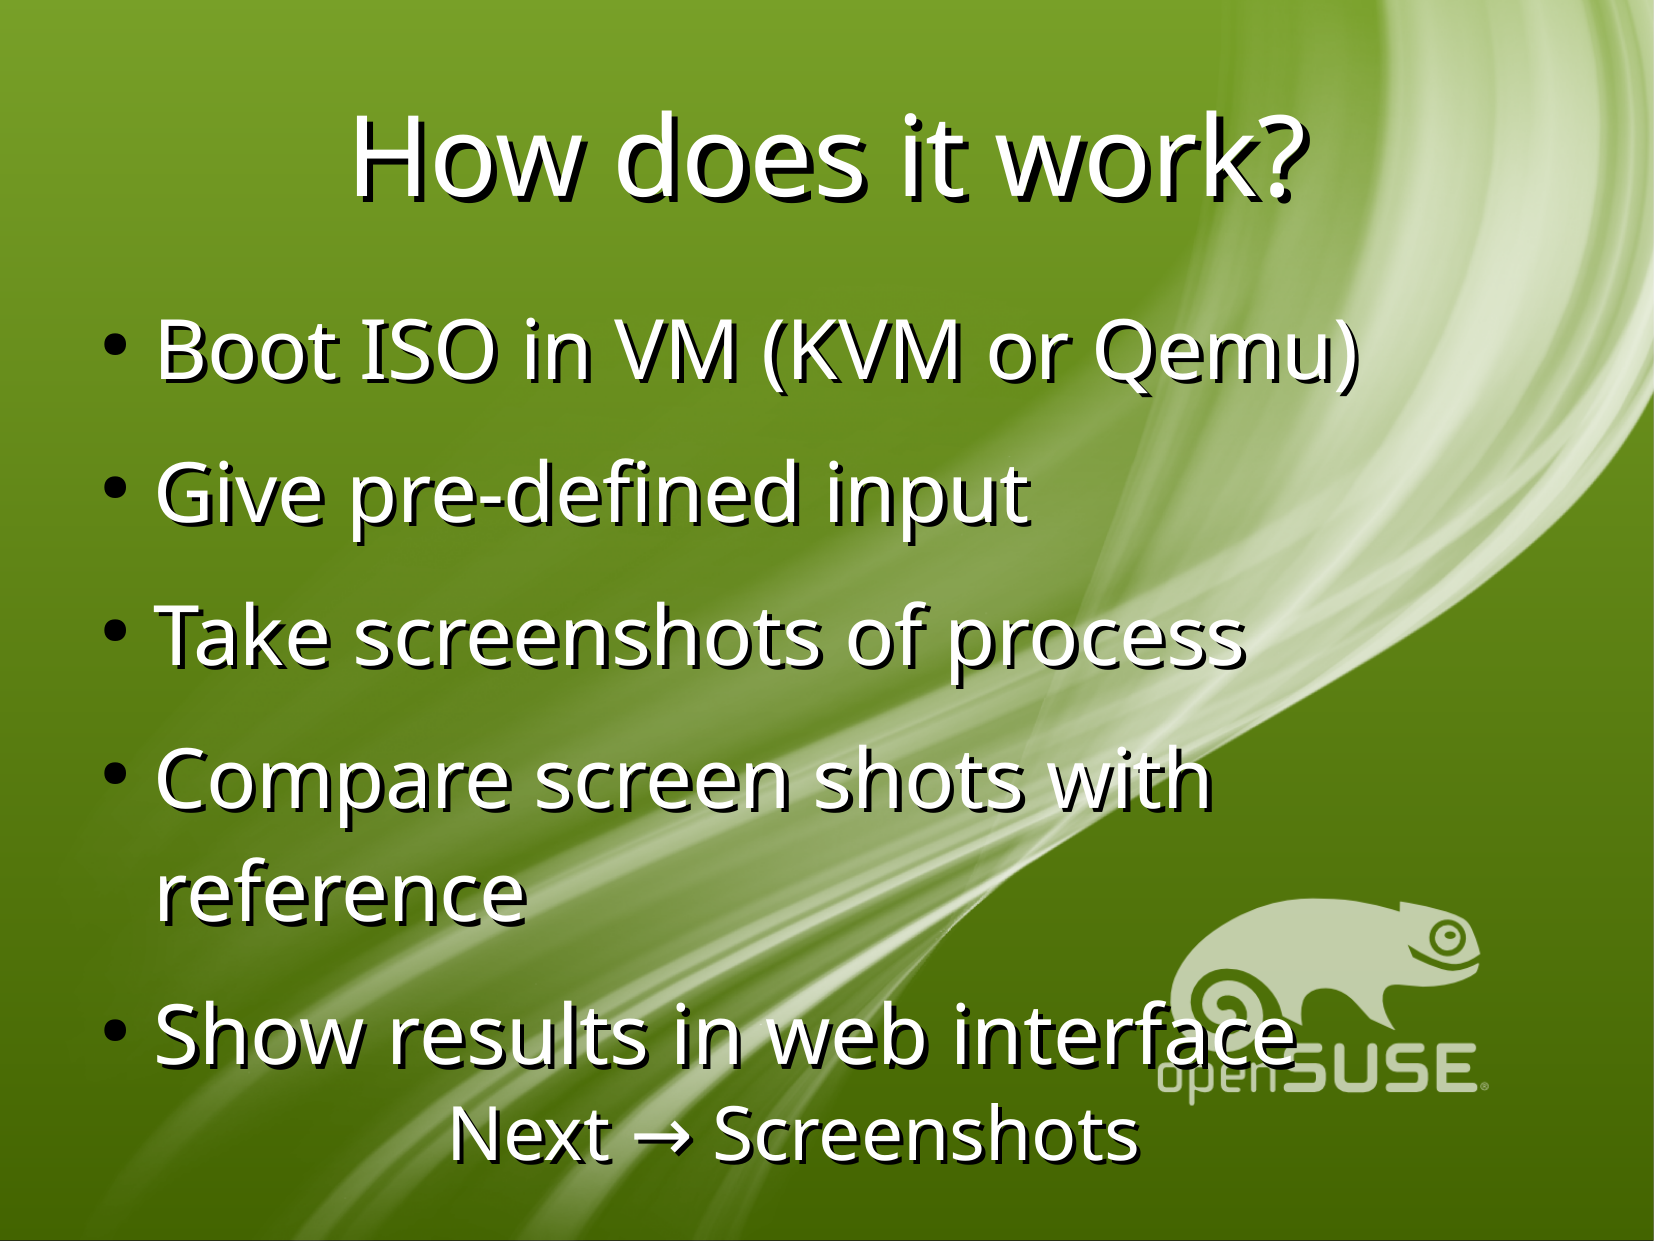

# How does it work?
Boot ISO in VM (KVM or Qemu)
Give pre-defined input
Take screenshots of process
Compare screen shots with reference
Show results in web interface
Next → Screenshots